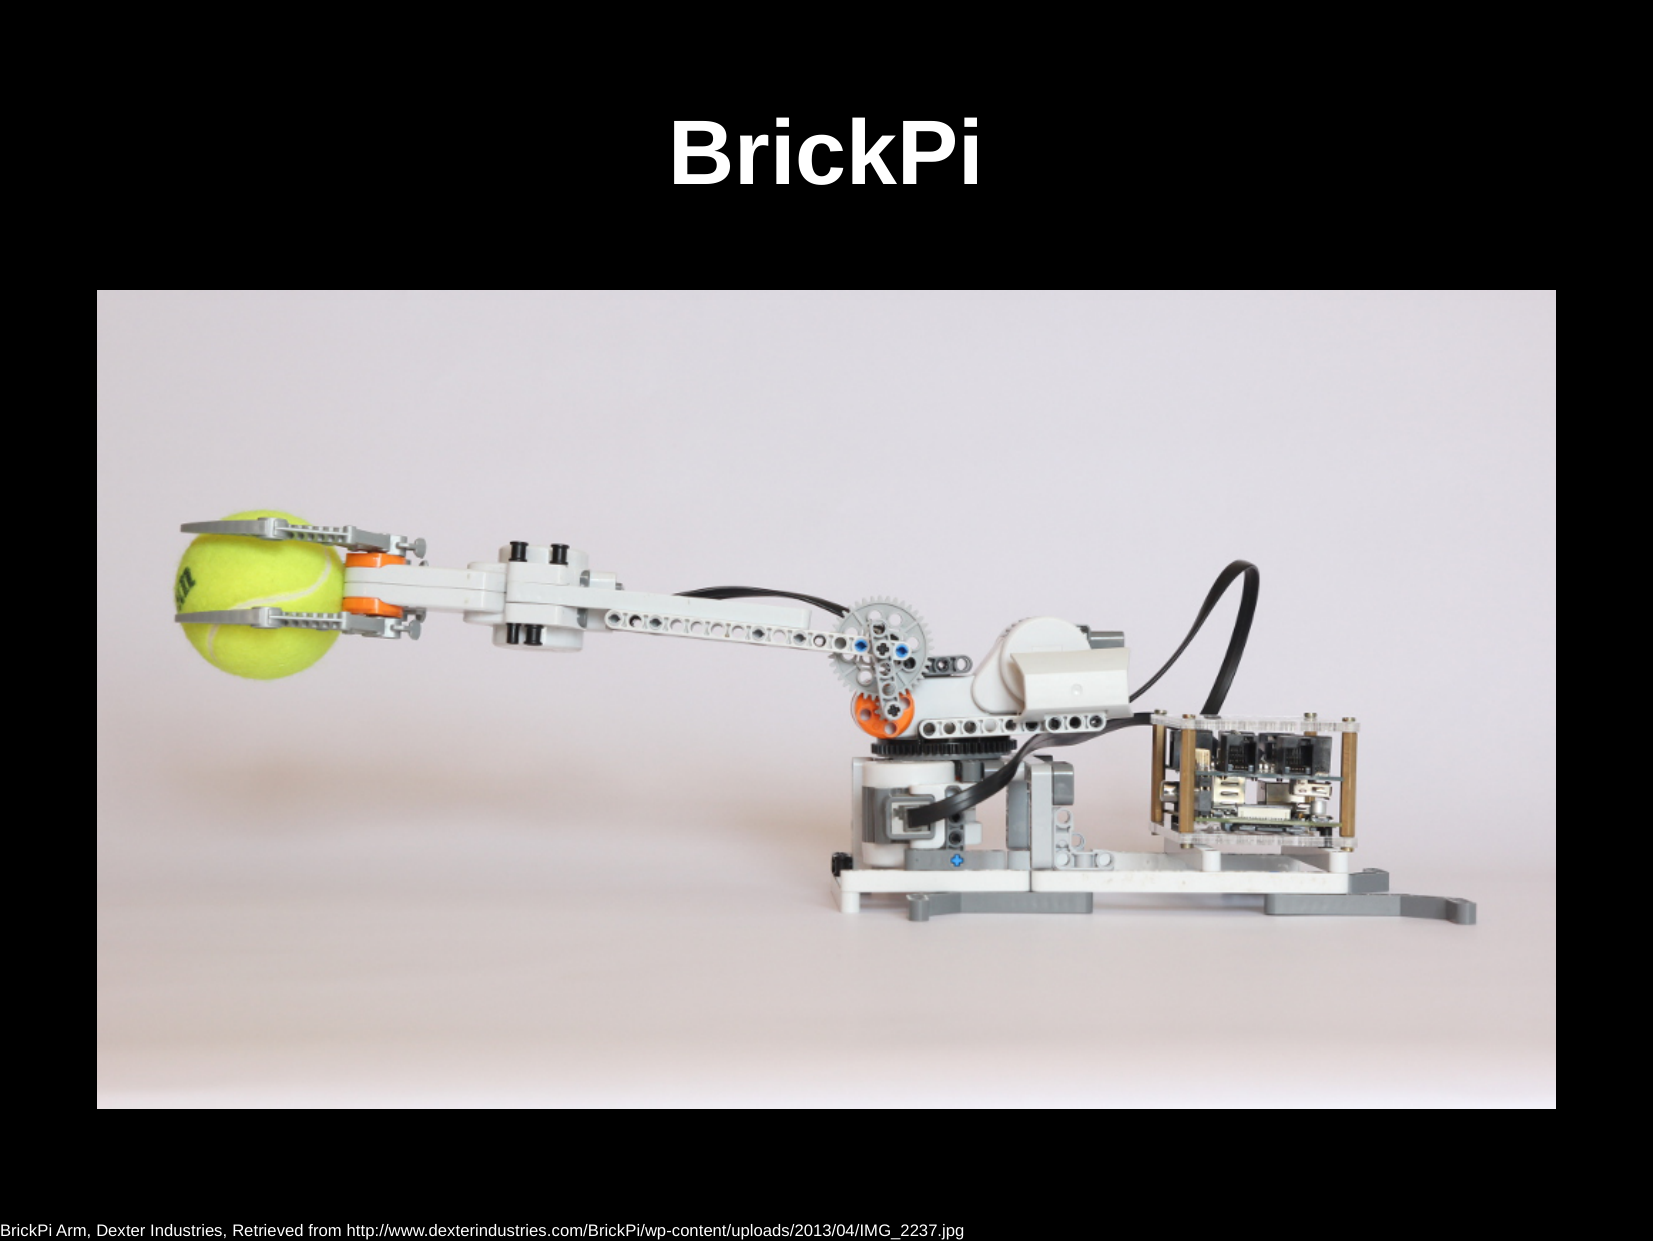

# BrickPi
BrickPi Arm, Dexter Industries, Retrieved from http://www.dexterindustries.com/BrickPi/wp-content/uploads/2013/04/IMG_2237.jpg